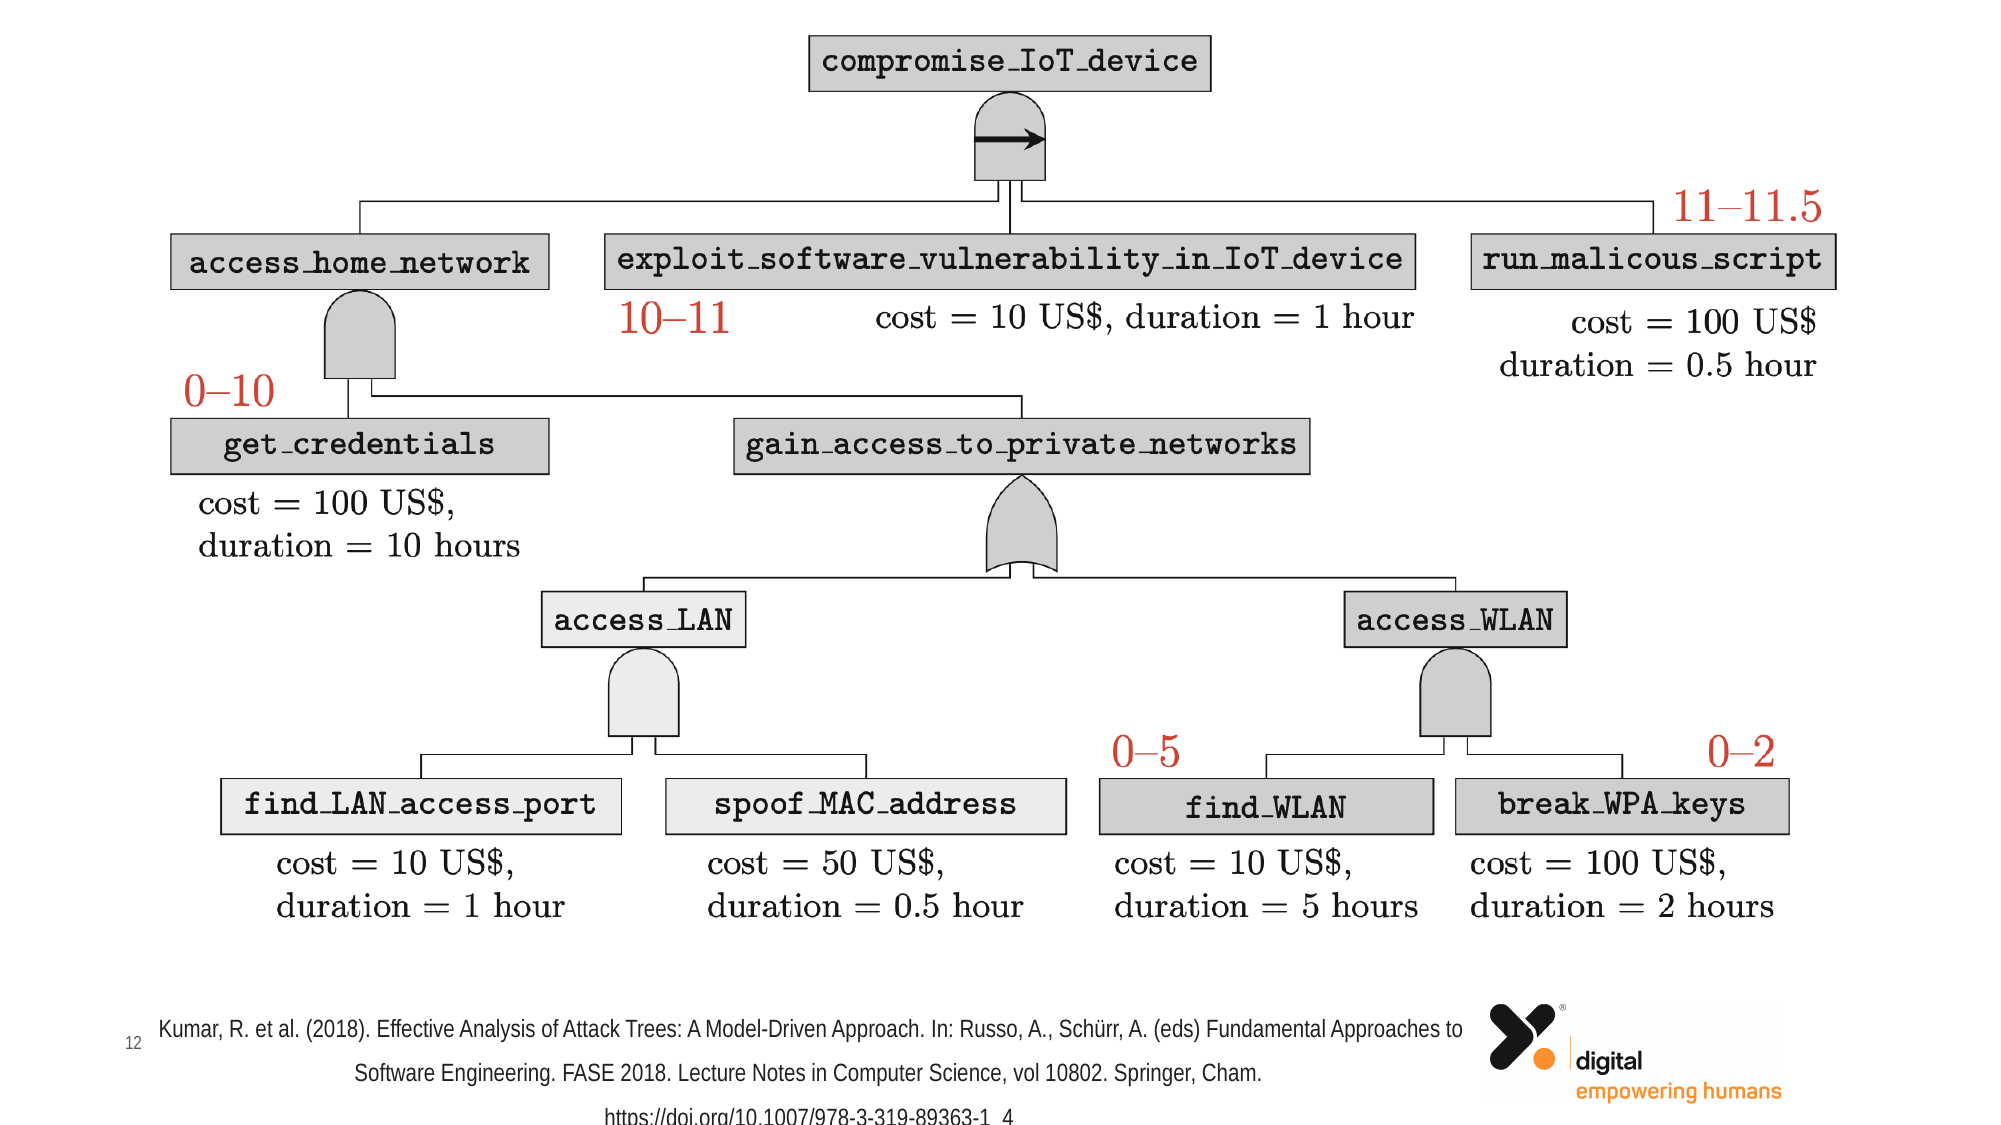

Kumar, R. et al. (2018). Effective Analysis of Attack Trees: A Model-Driven Approach. In: Russo, A., Schürr, A. (eds) Fundamental Approaches to Software Engineering. FASE 2018. Lecture Notes in Computer Science, vol 10802. Springer, Cham. https://doi.org/10.1007/978-3-319-89363-1_4
#